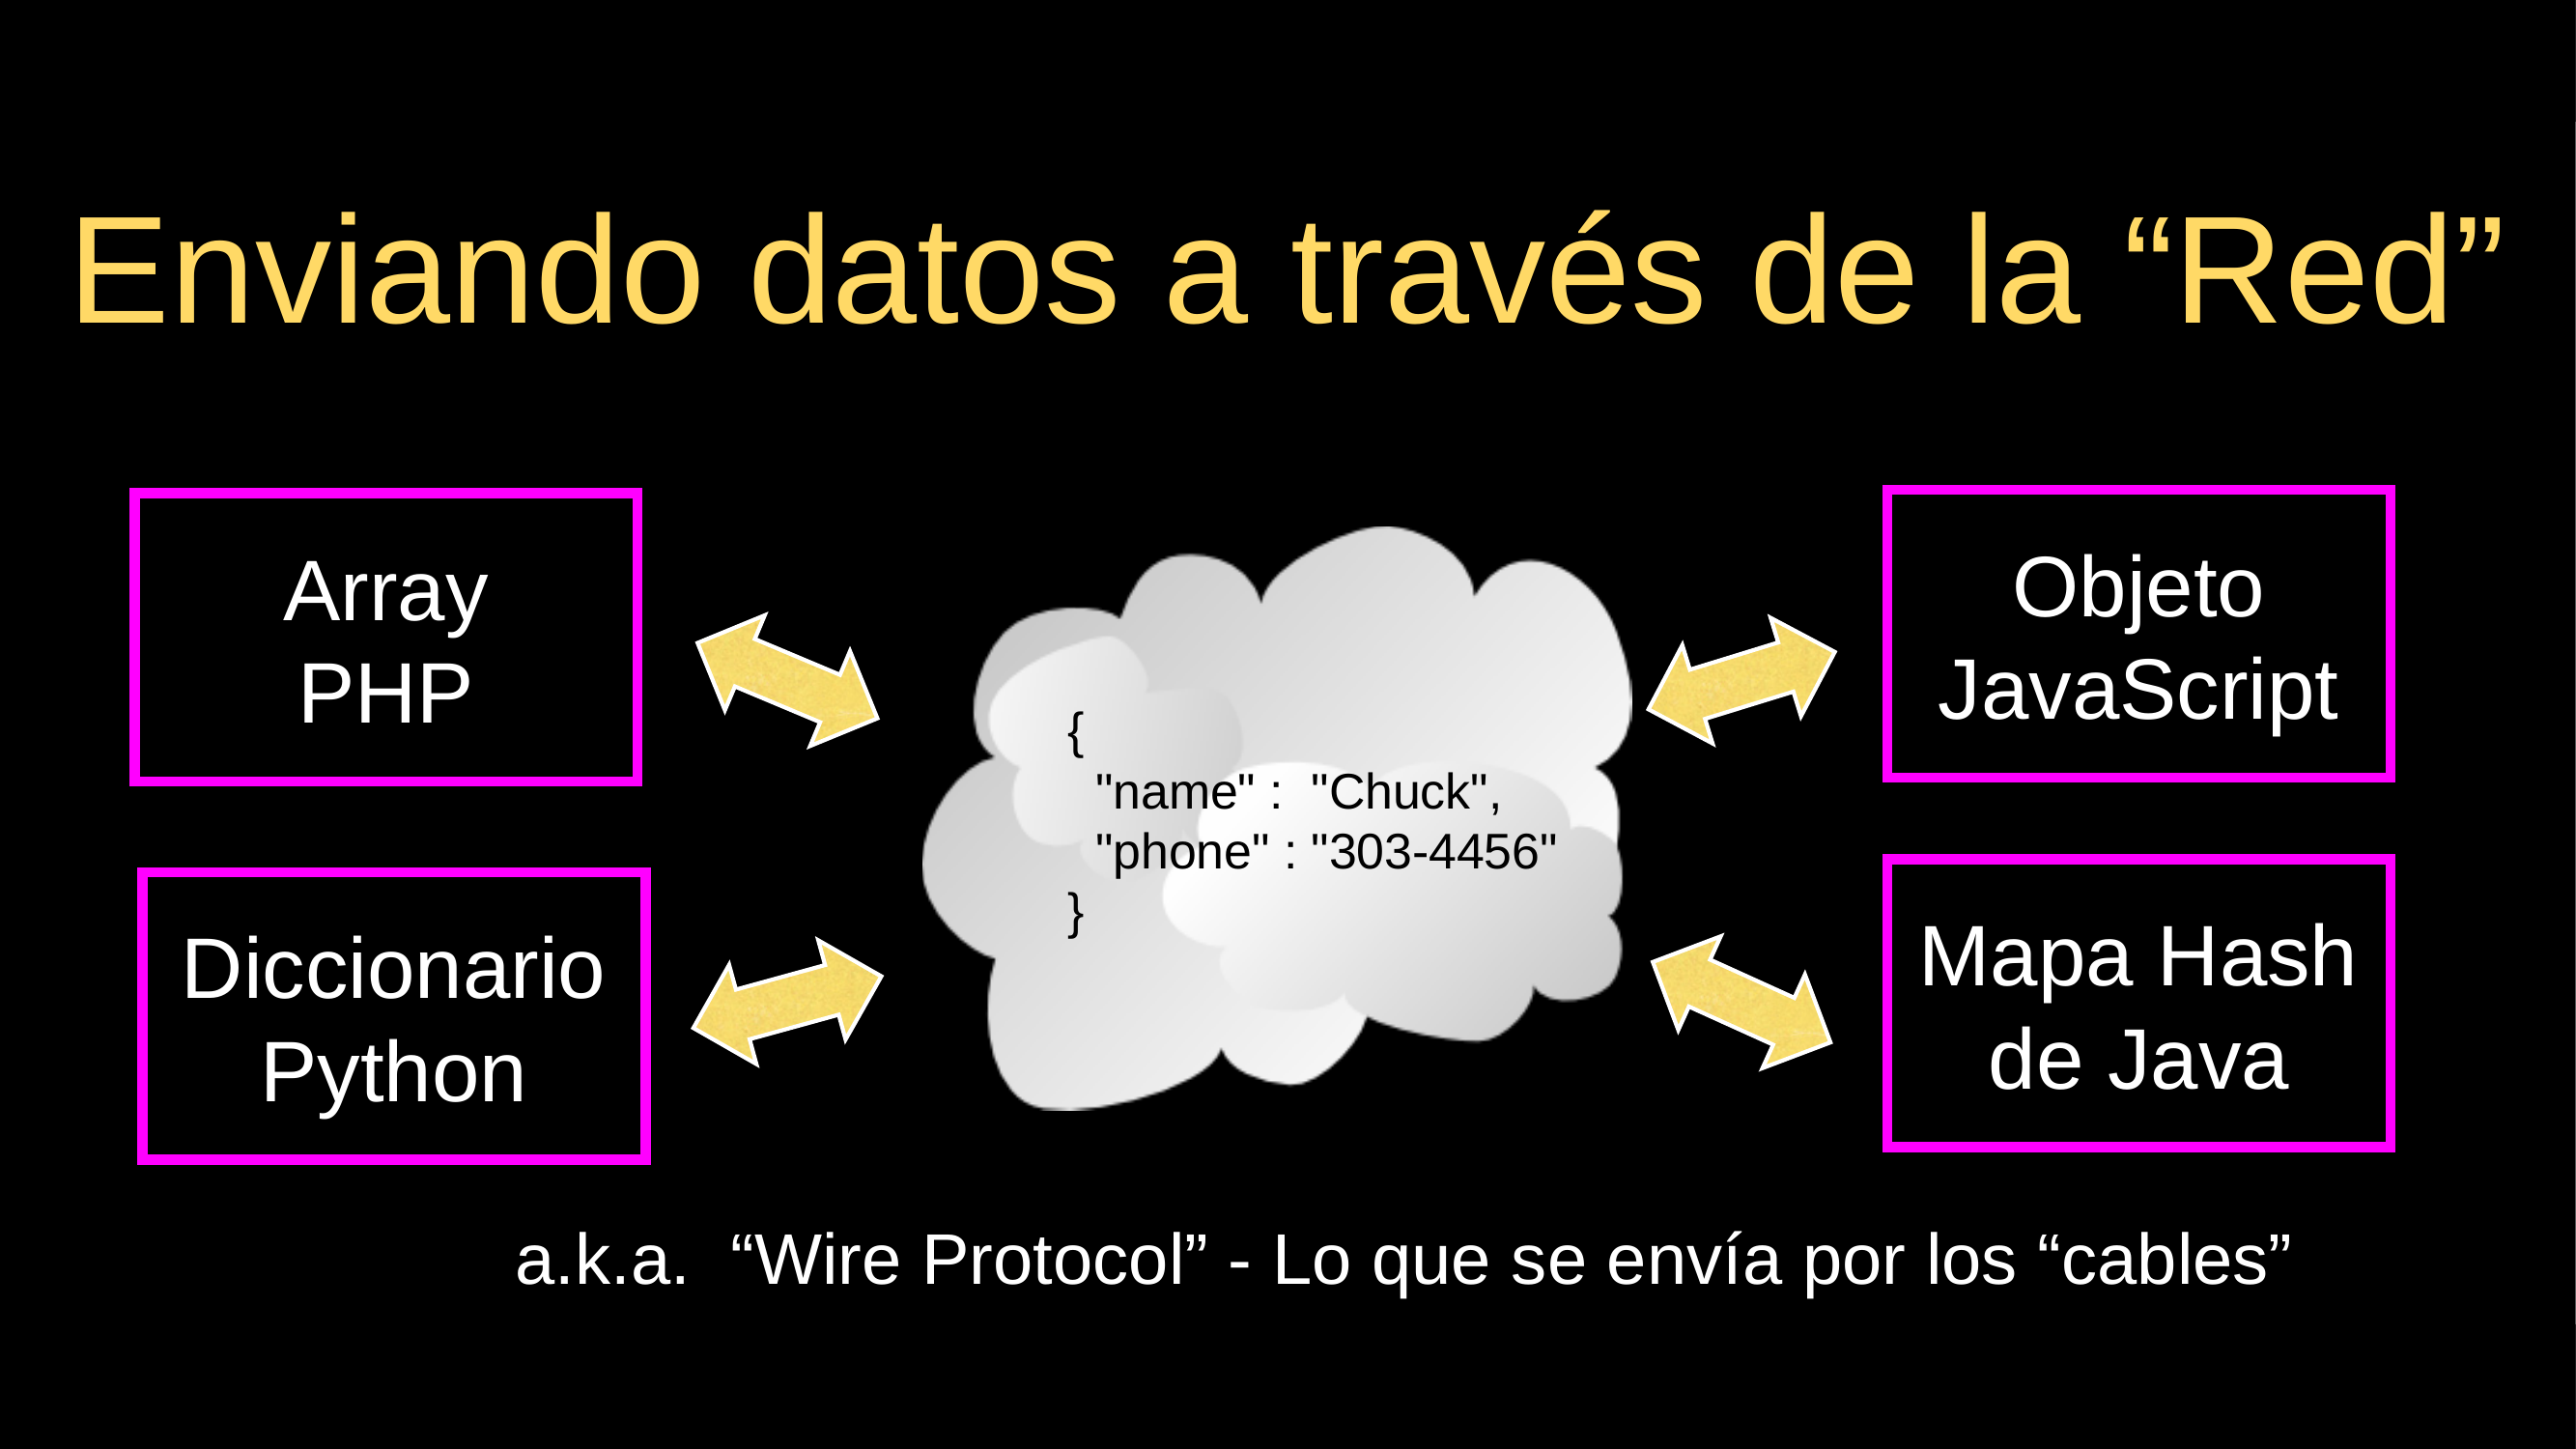

# Enviando datos a través de la “Red”
Objeto
JavaScript
Array
PHP
{
 "name" : "Chuck",
 "phone" : "303-4456"
}
Mapa Hash de Java
Diccionario
Python
a.k.a. “Wire Protocol” - Lo que se envía por los “cables”